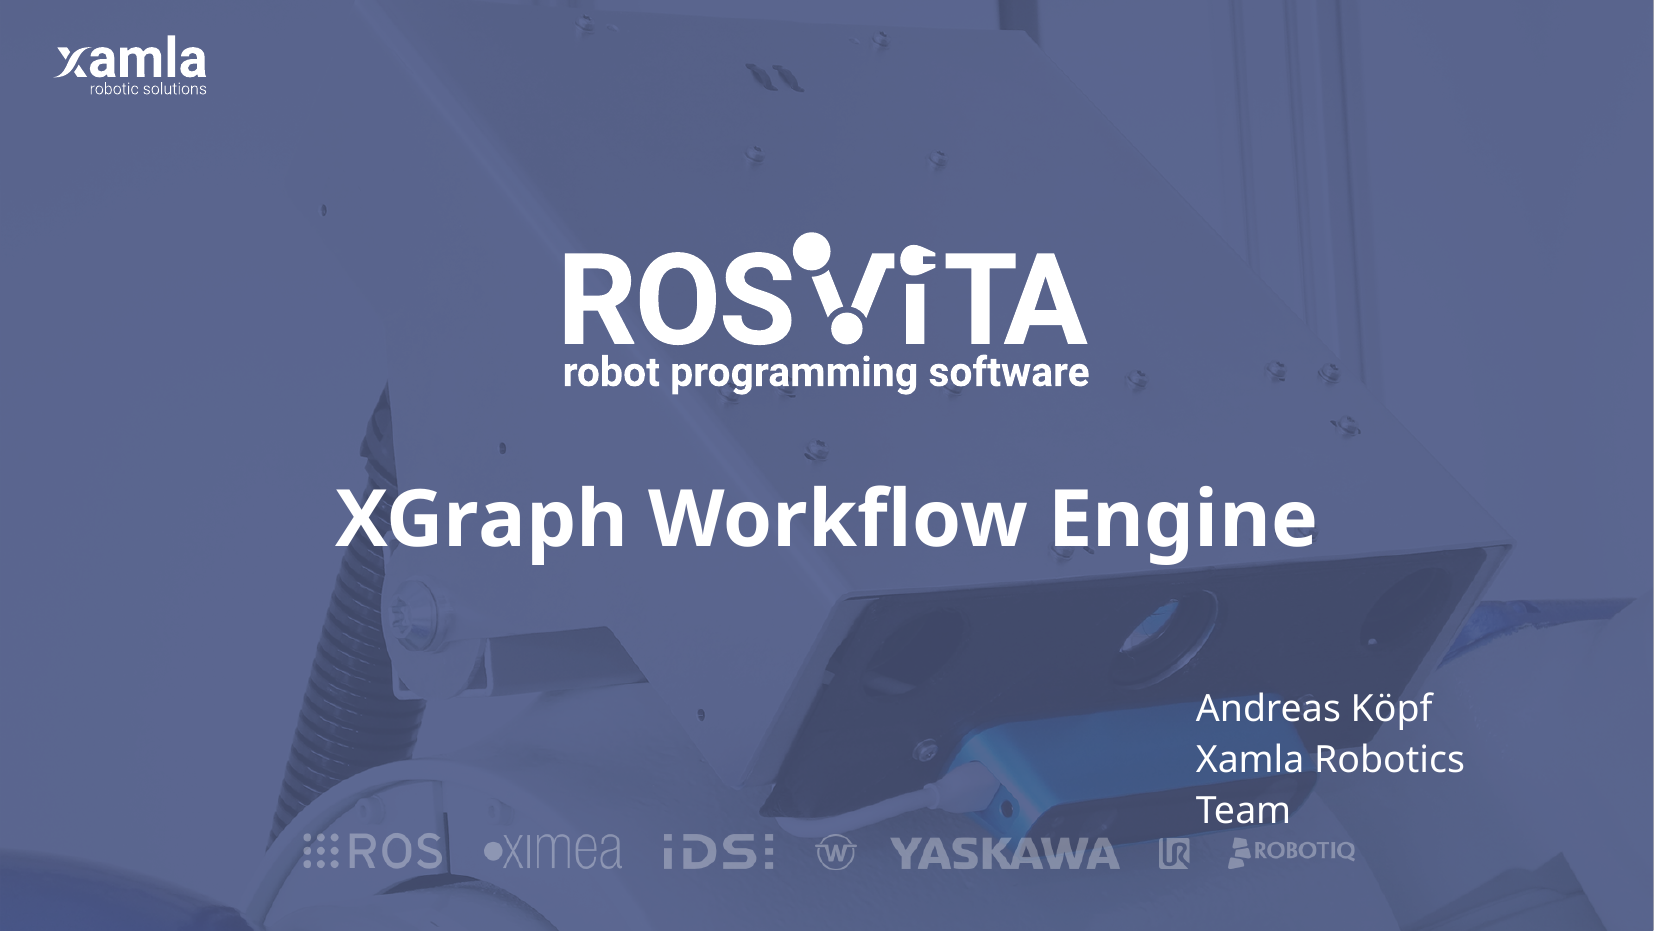

XGraph Workflow Engine
Andreas Köpf
Xamla Robotics Team